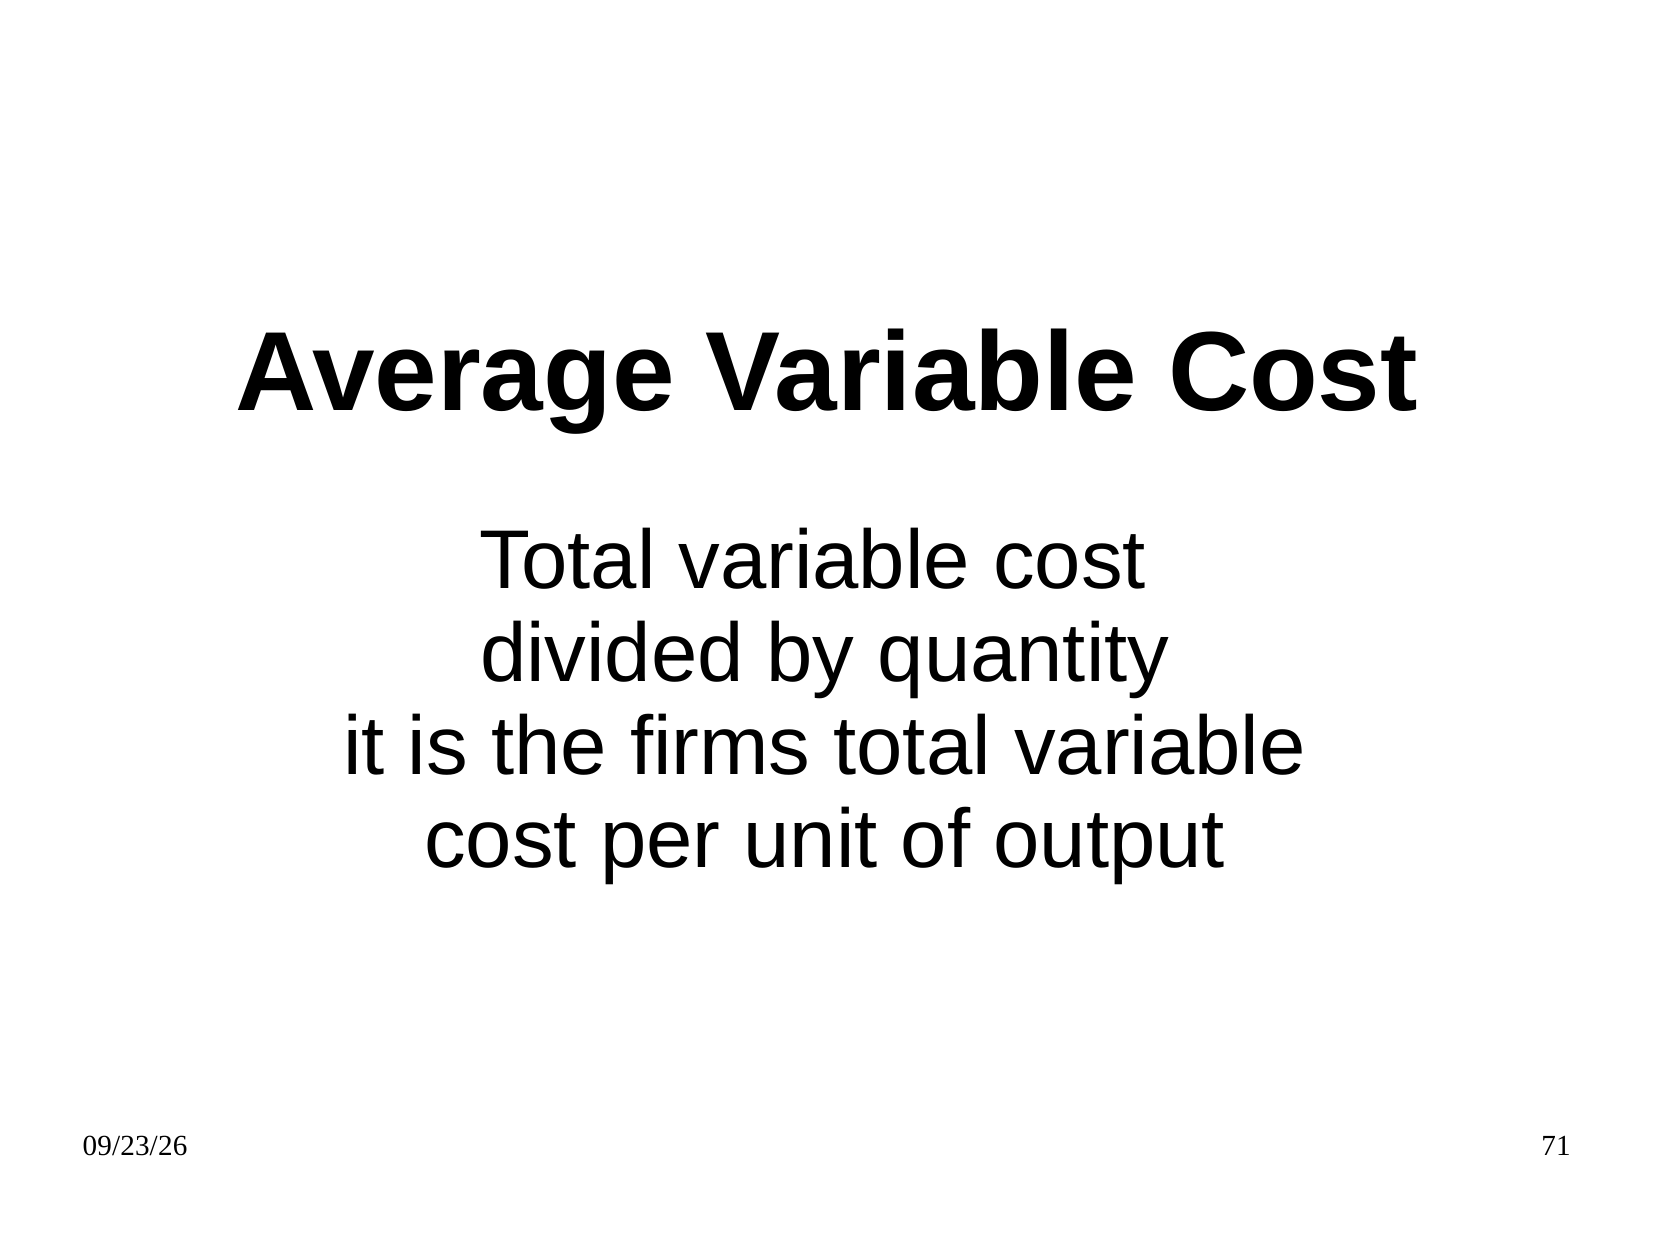

# Average Variable Cost
Total variable cost
divided by quantity
it is the firms total variable
cost per unit of output
71